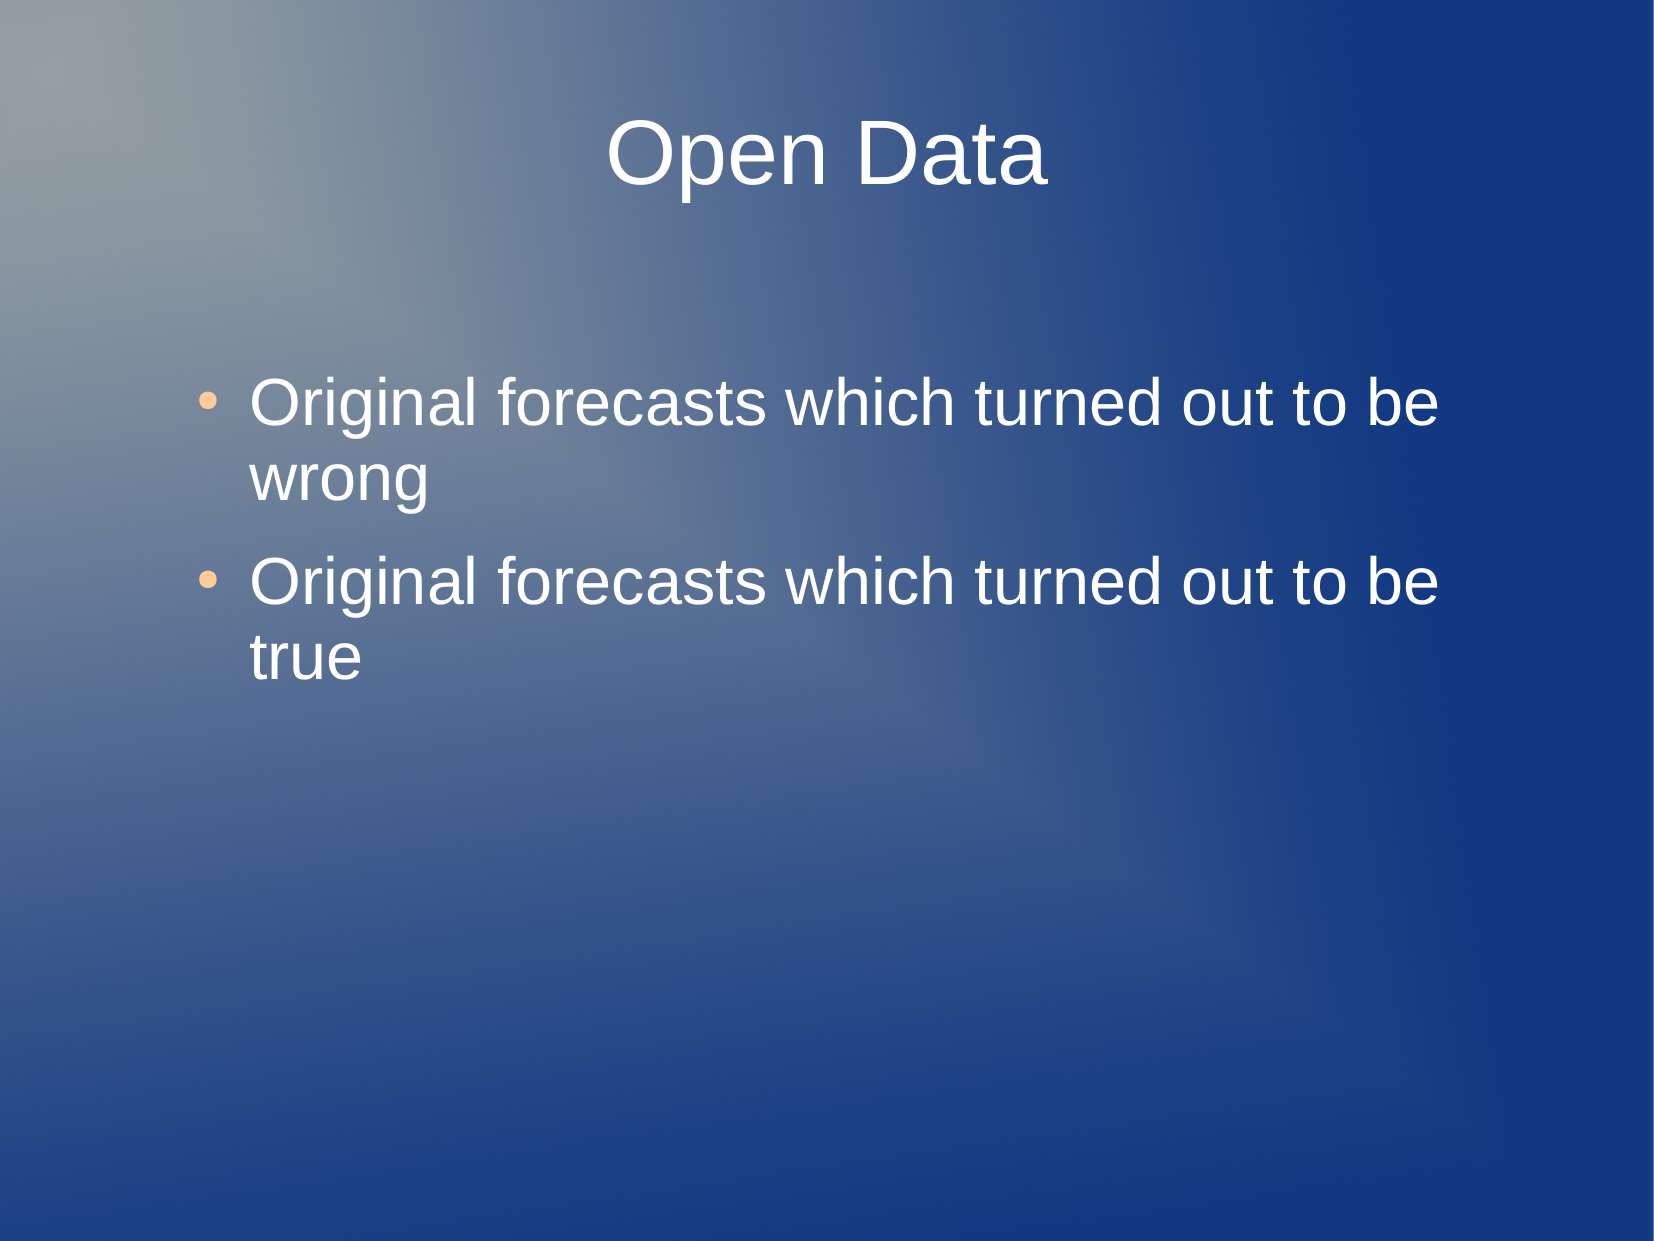

# Open Data
Original forecasts which turned out to be wrong
Original forecasts which turned out to be true